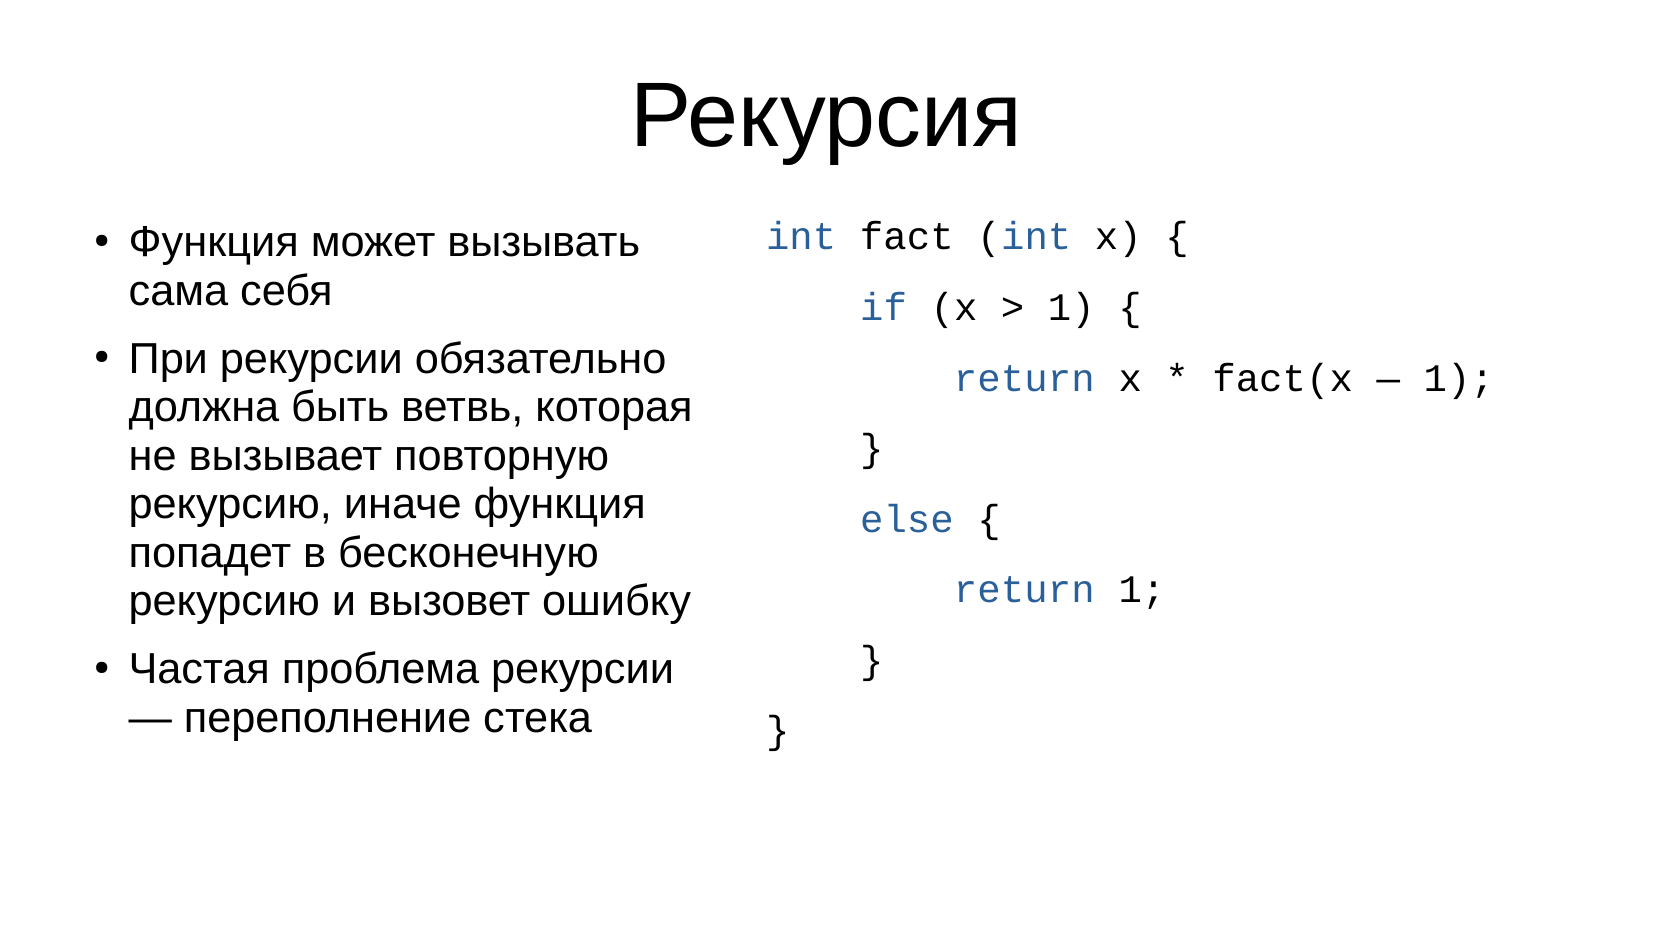

# Рекурсия
Функция может вызывать сама себя
При рекурсии обязательно должна быть ветвь, которая не вызывает повторную рекурсию, иначе функция попадет в бесконечную рекурсию и вызовет ошибку
Частая проблема рекурсии — переполнение стека
int fact (int x) {
 if (x > 1) {
 return x * fact(x — 1);
 }
 else {
 return 1;
 }
}